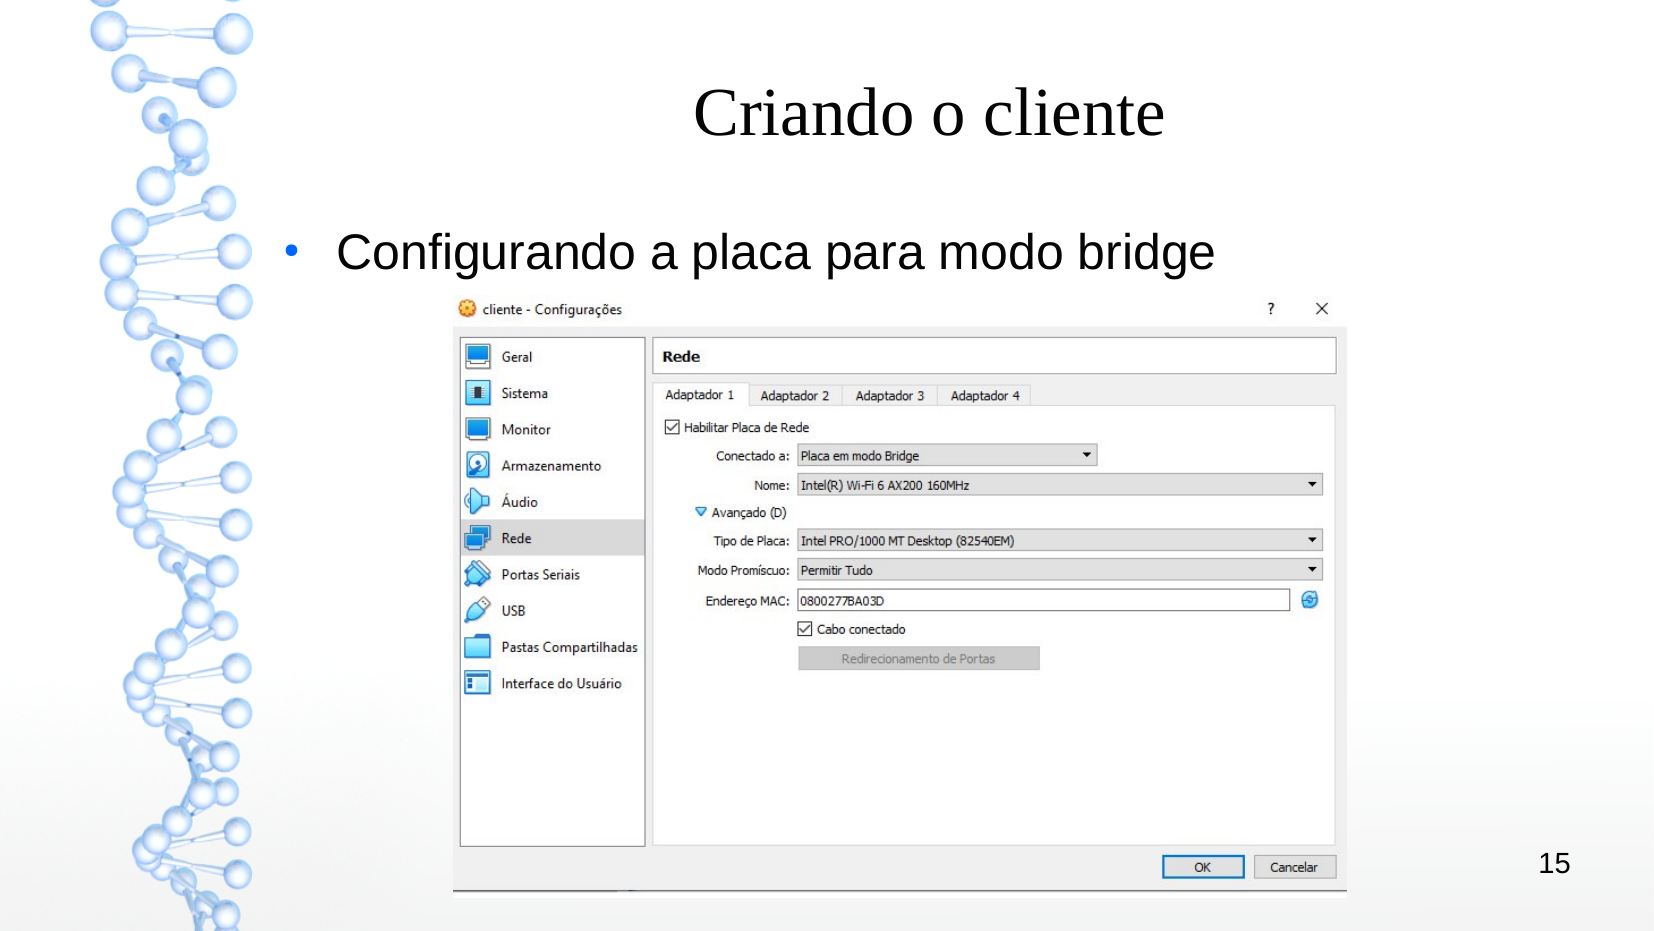

# Criando o cliente
Configurando a placa para modo bridge
15